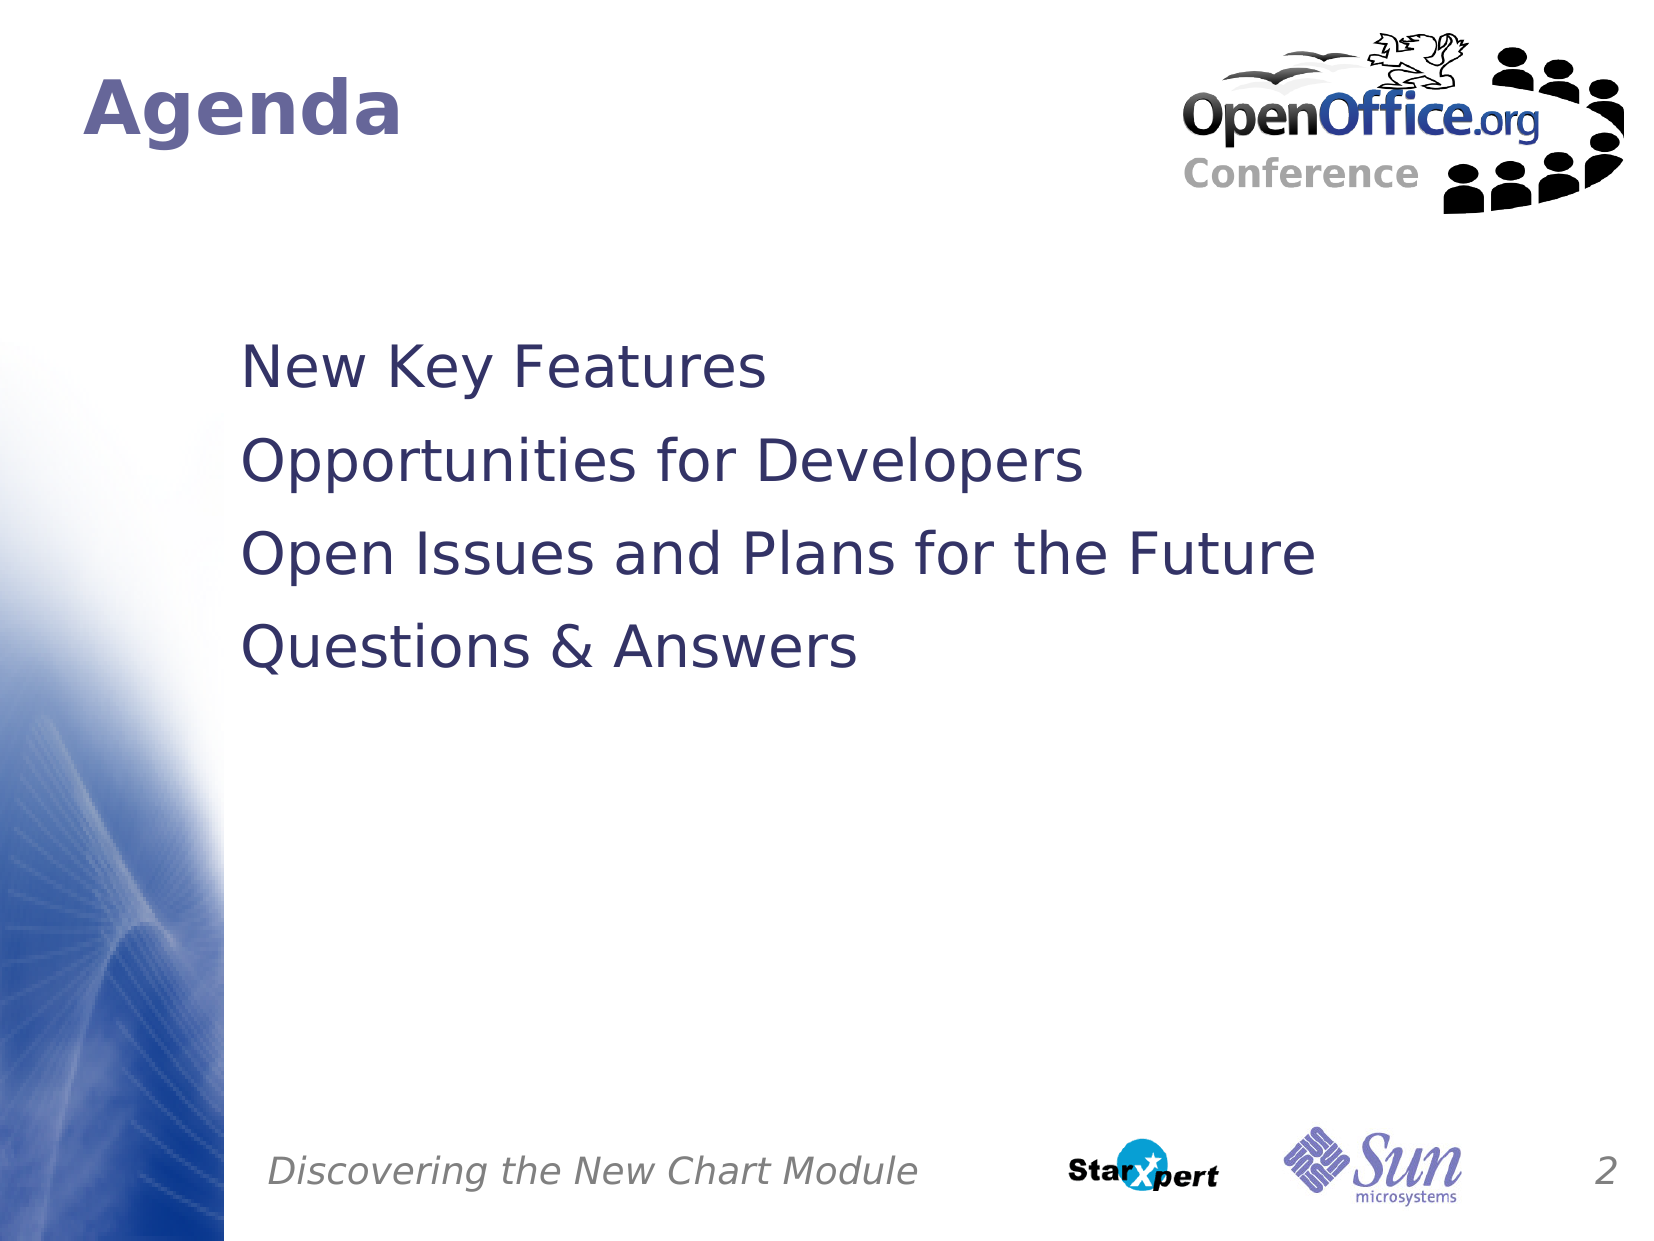

# Agenda
New Key Features
Opportunities for Developers
Open Issues and Plans for the Future
Questions & Answers